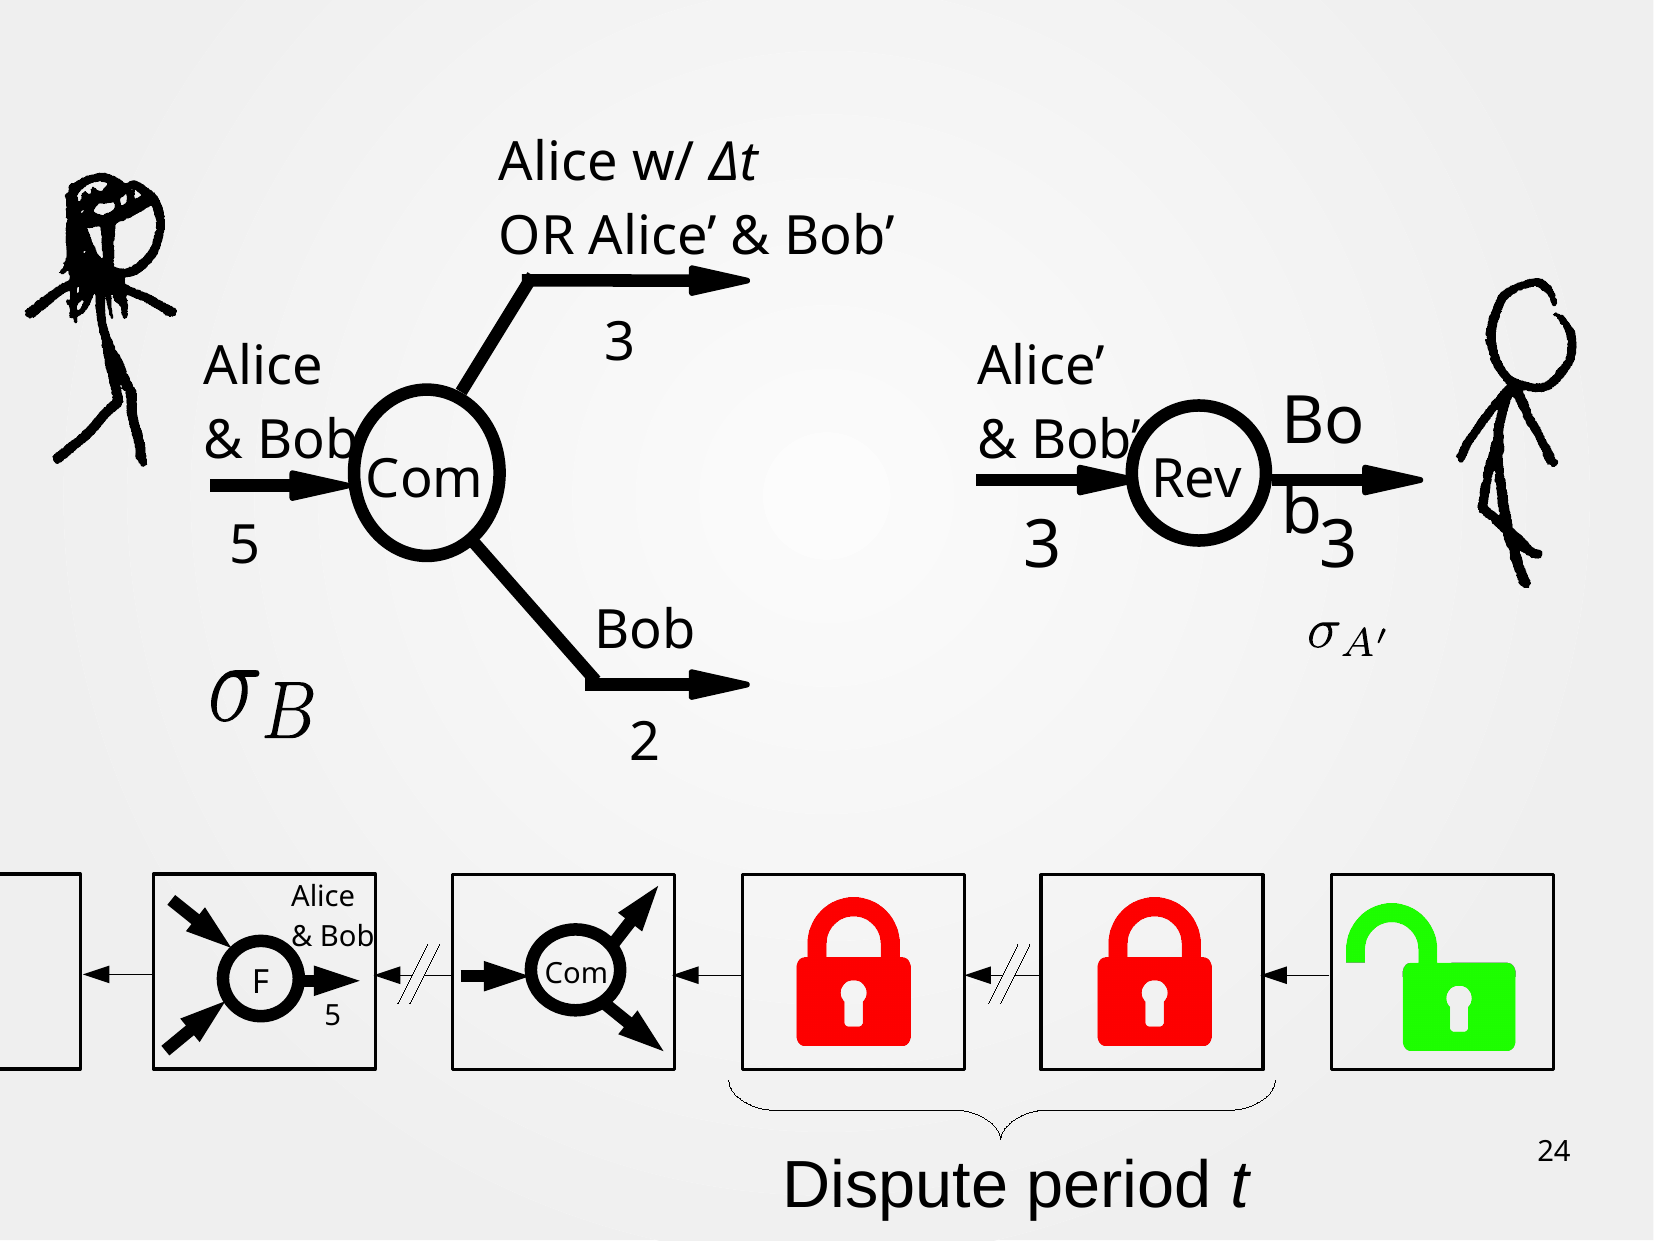

Alice w/ Δt
OR Alice’ & Bob’
3
Alice
& Bob
Alice’
& Bob’
Bob
Com
Rev
3
3
5
Bob
2
Alice
& Bob
Com
F
5
24
Dispute period t